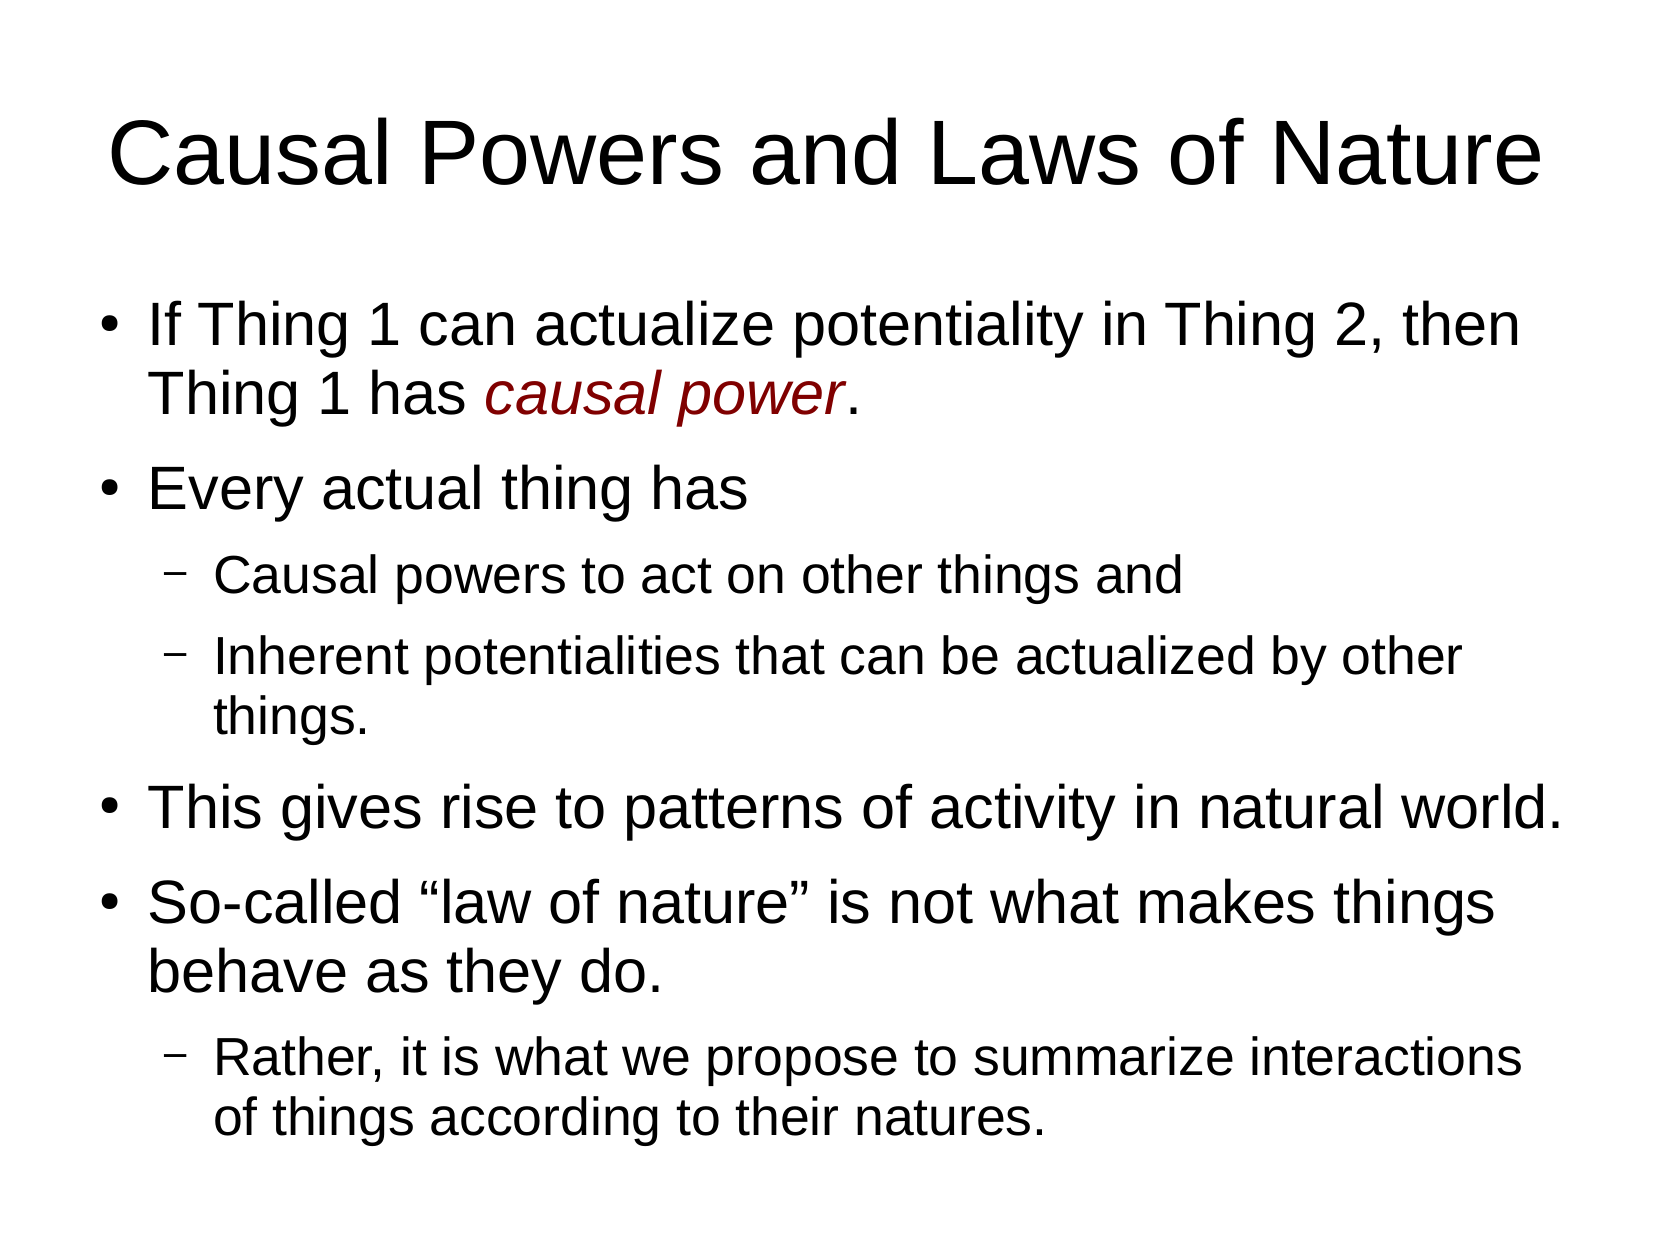

# Causal Powers and Laws of Nature
If Thing 1 can actualize potentiality in Thing 2, then Thing 1 has causal power.
Every actual thing has
Causal powers to act on other things and
Inherent potentialities that can be actualized by other things.
This gives rise to patterns of activity in natural world.
So-called “law of nature” is not what makes things behave as they do.
Rather, it is what we propose to summarize interactions of things according to their natures.